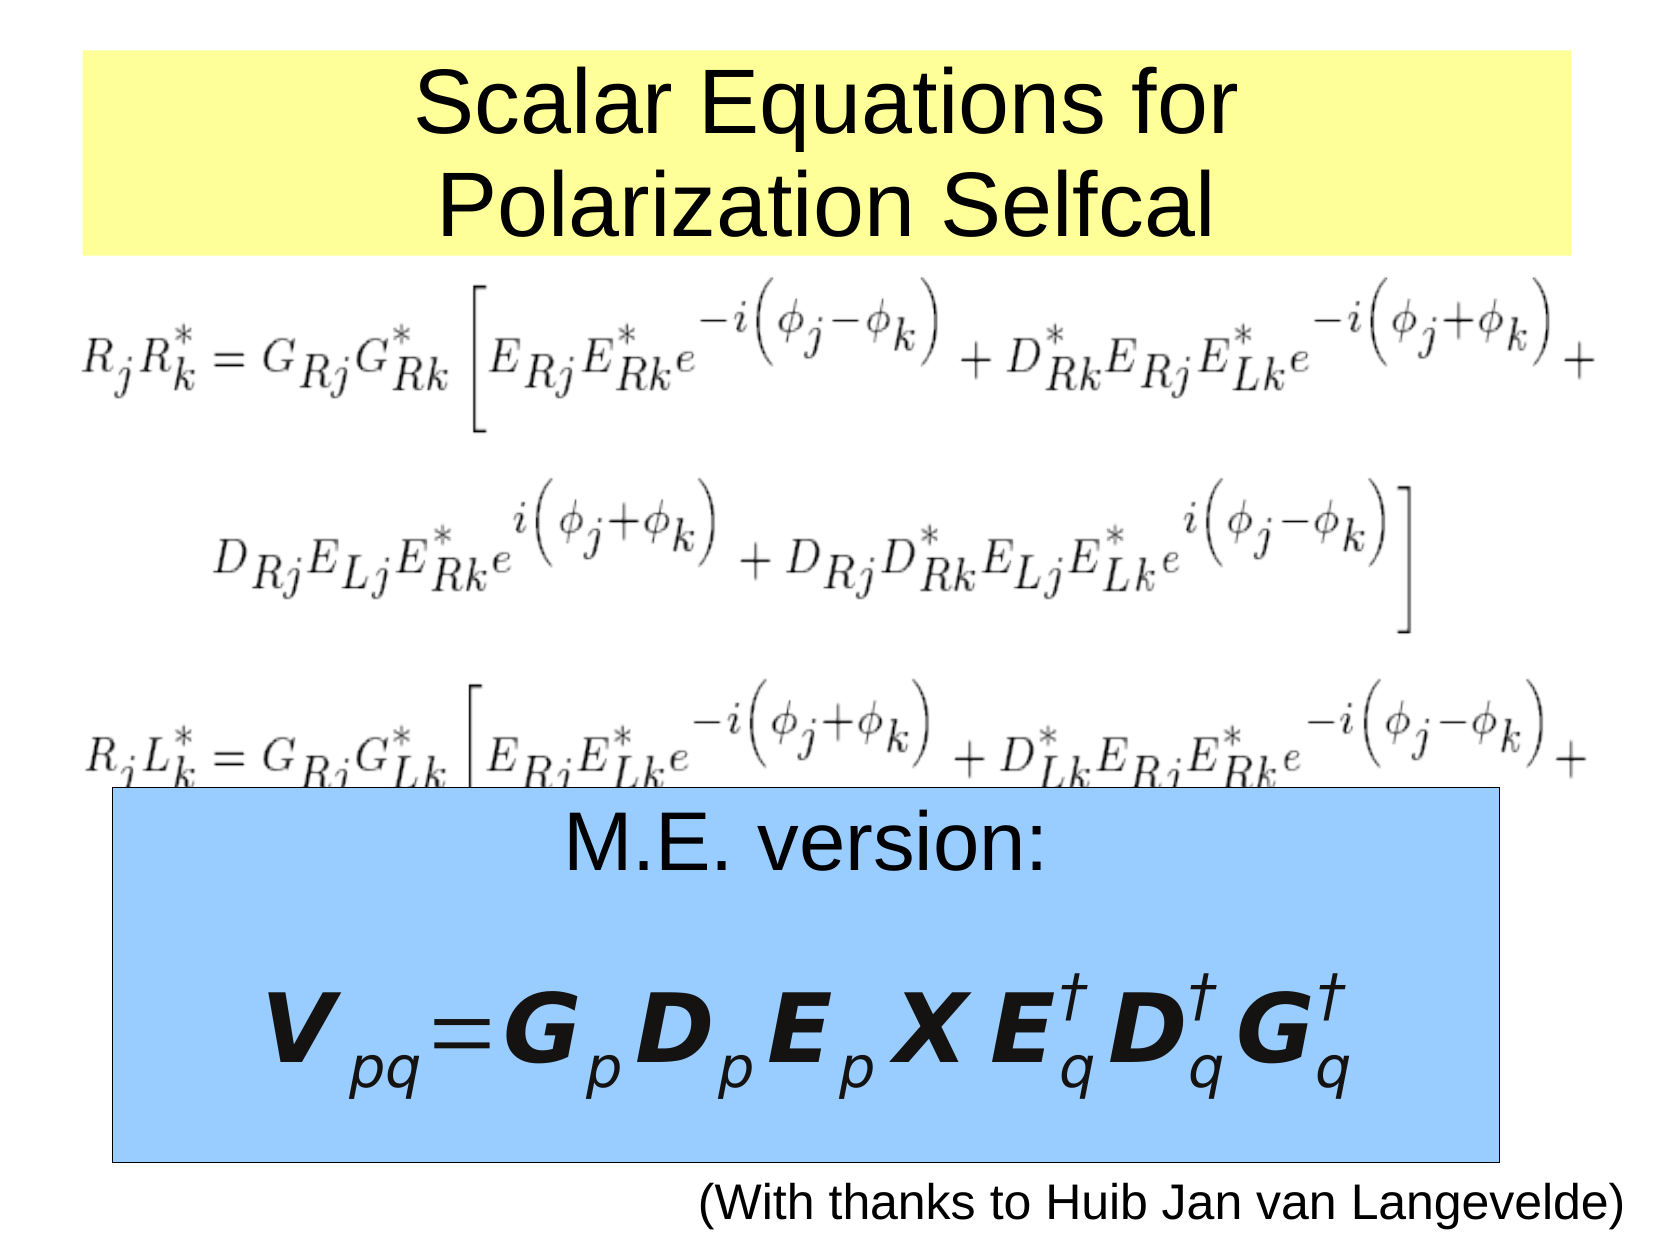

# Scalar Equations for Polarization Selfcal
M.E. version:
(With thanks to Huib Jan van Langevelde)